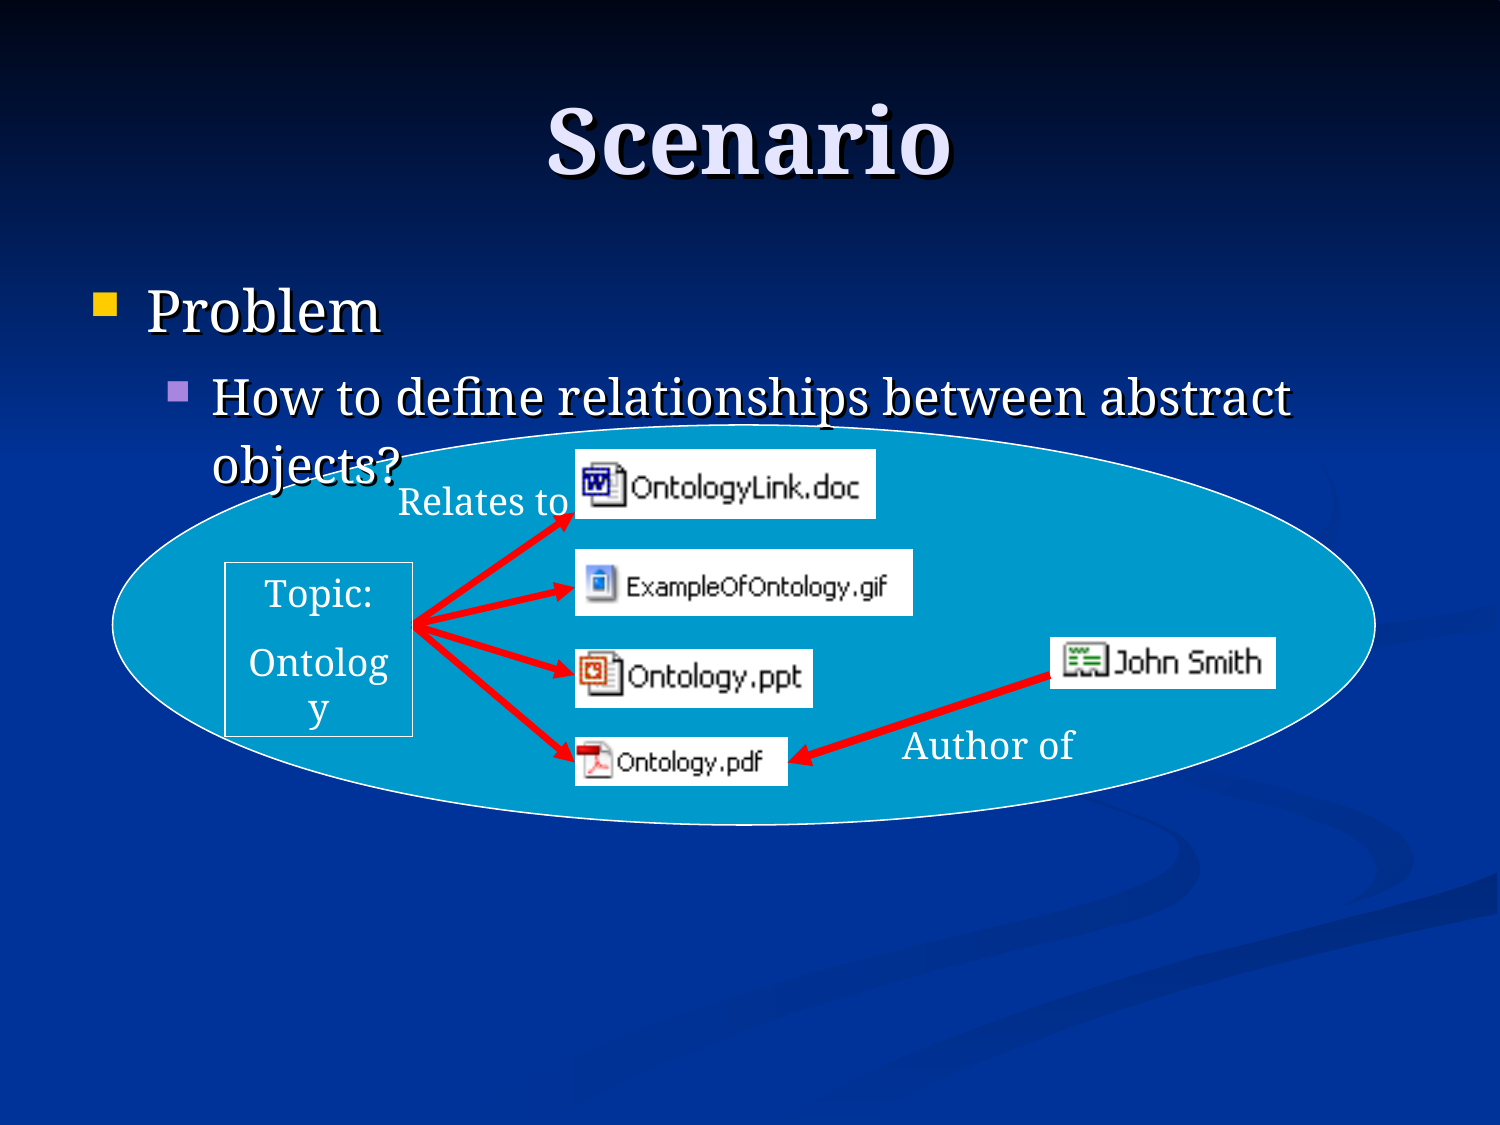

# Scenario
Problem
How to define relationships between abstract objects?
Relates to
Topic:
Ontology
Author of